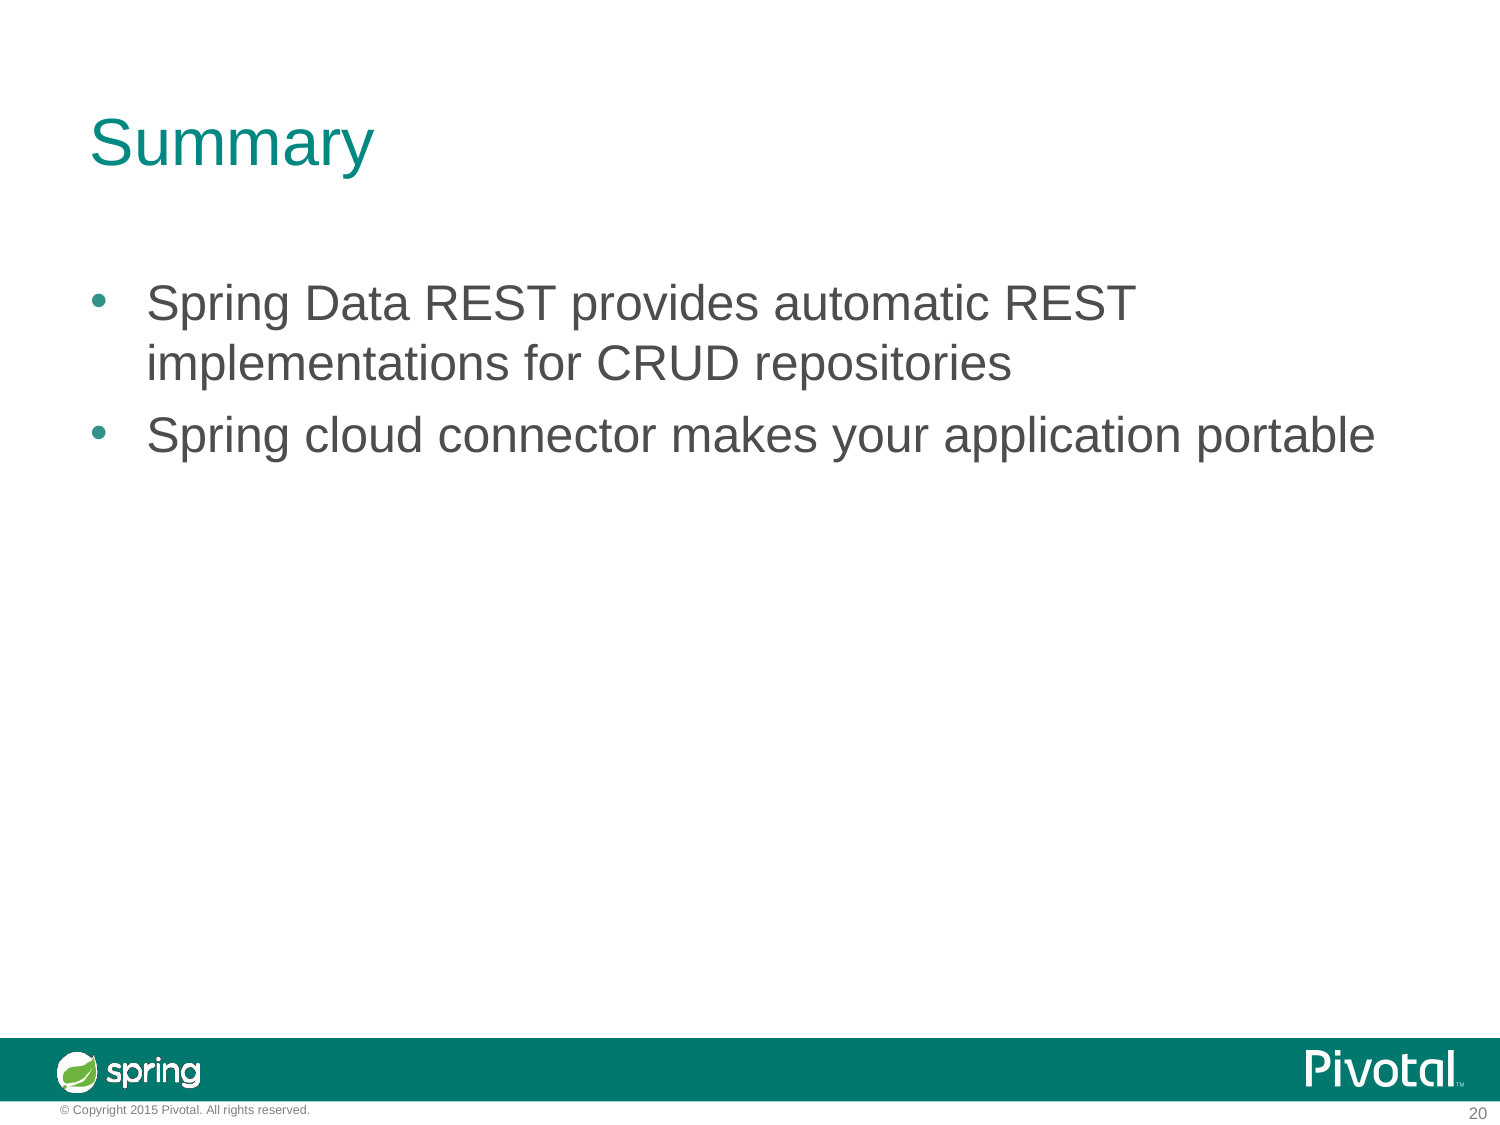

# Summary
Spring Data REST provides automatic REST implementations for CRUD repositories
Spring cloud connector makes your application portable